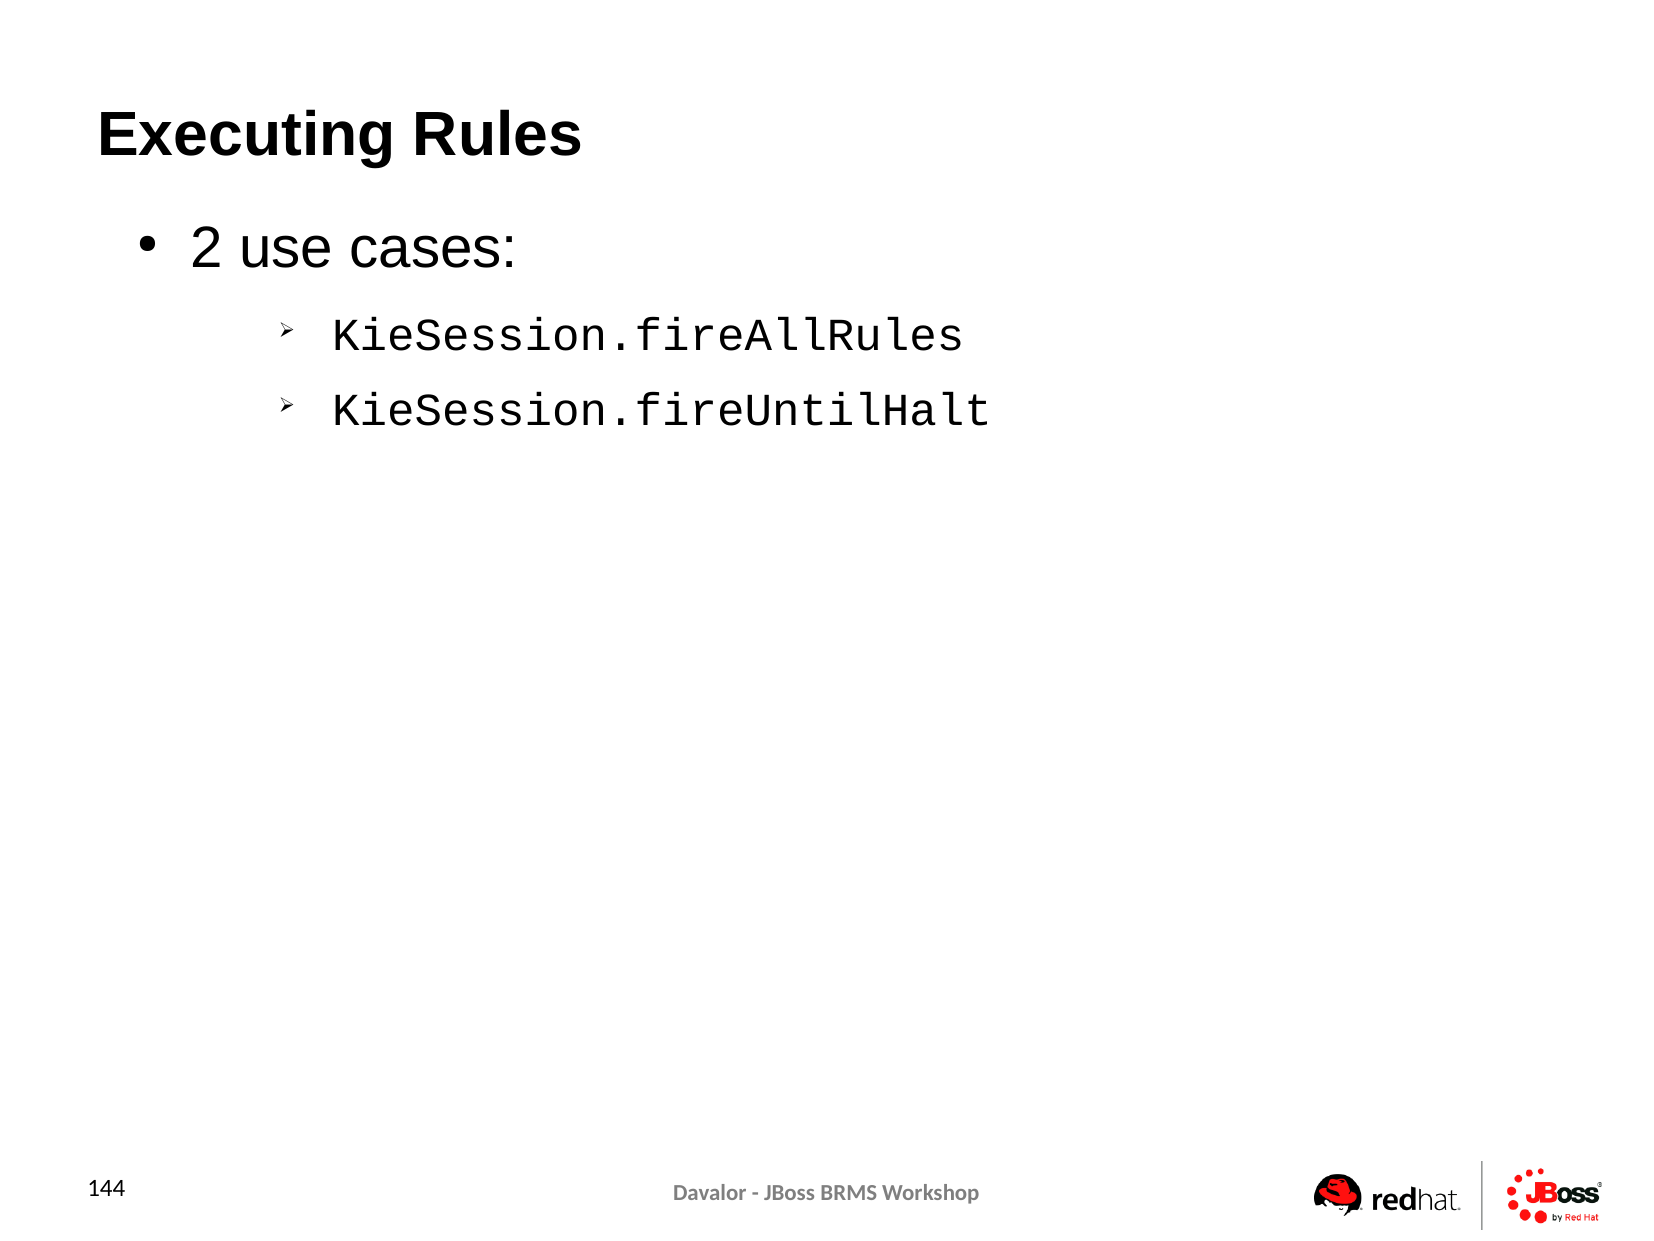

# Executing Rules
2 use cases:
KieSession.fireAllRules
KieSession.fireUntilHalt